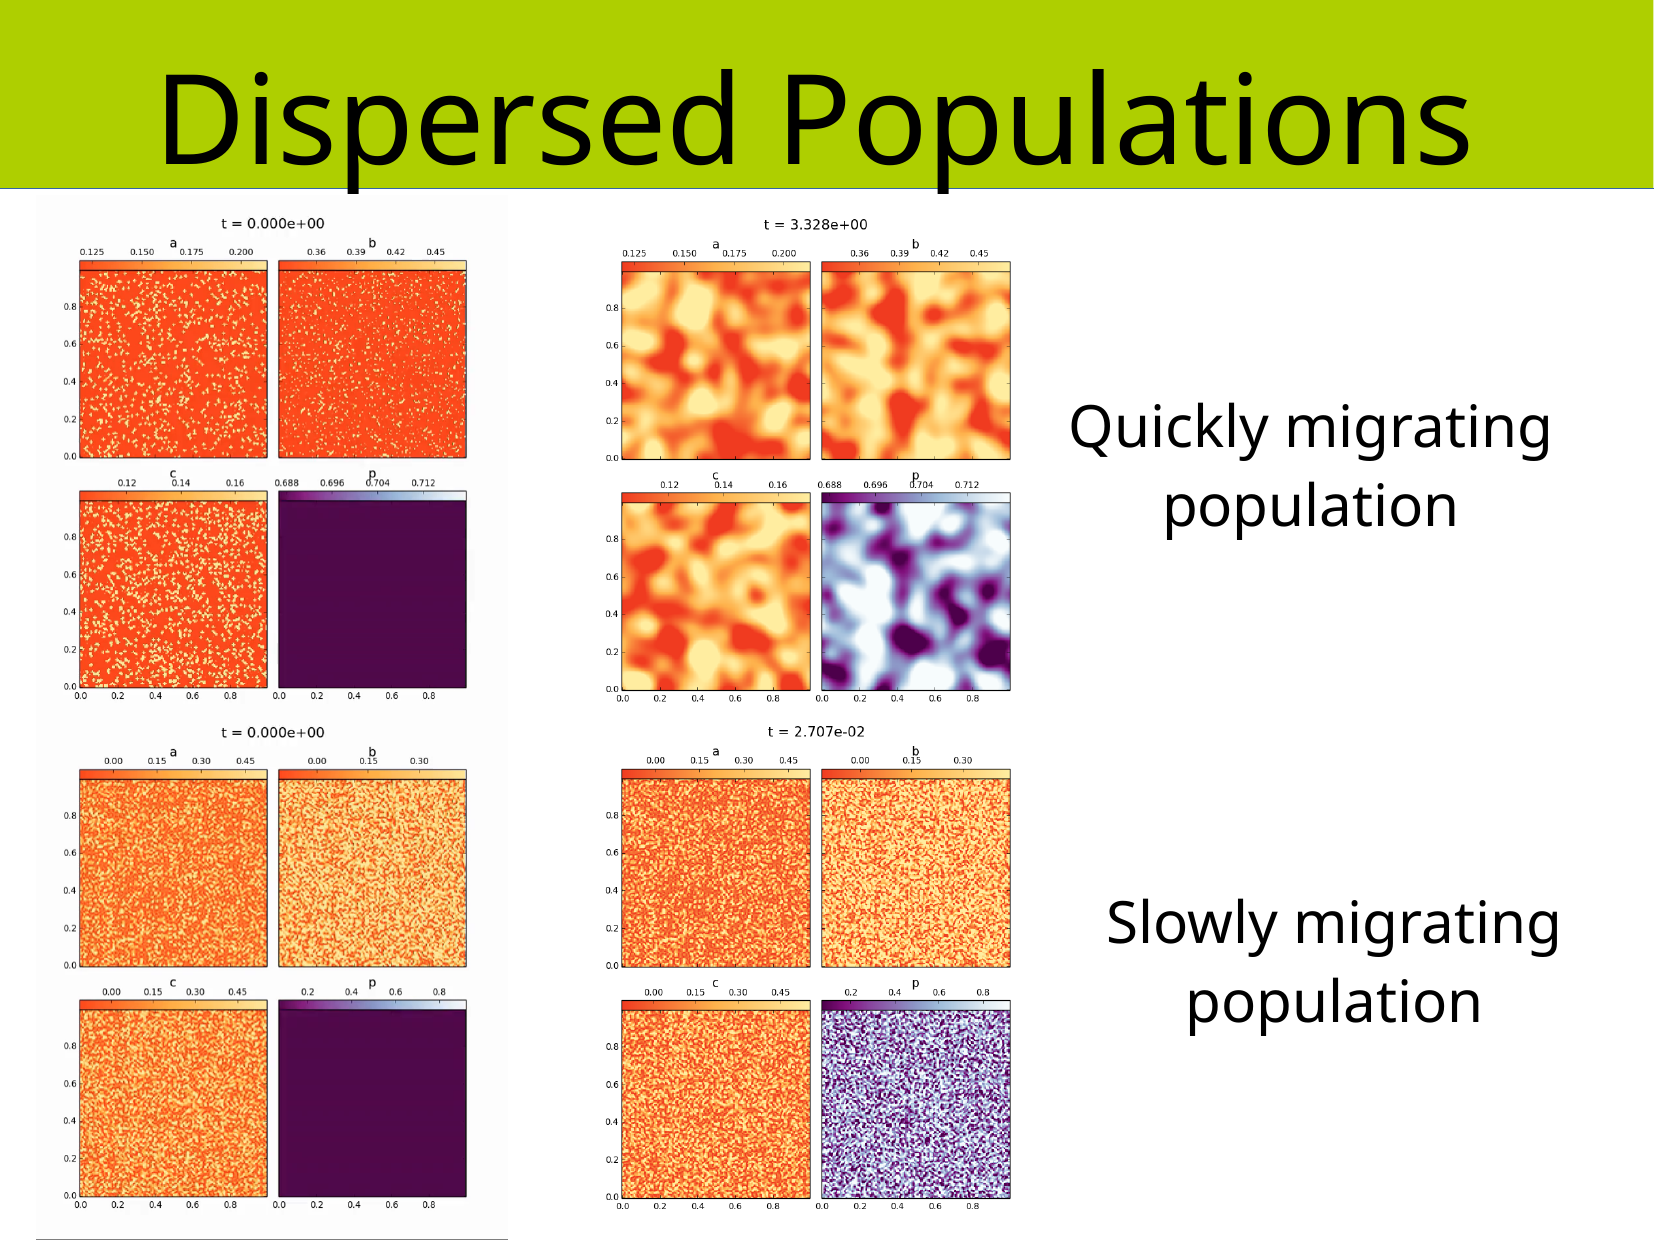

Dispersed Populations
Quickly migrating population
Slowly migrating population